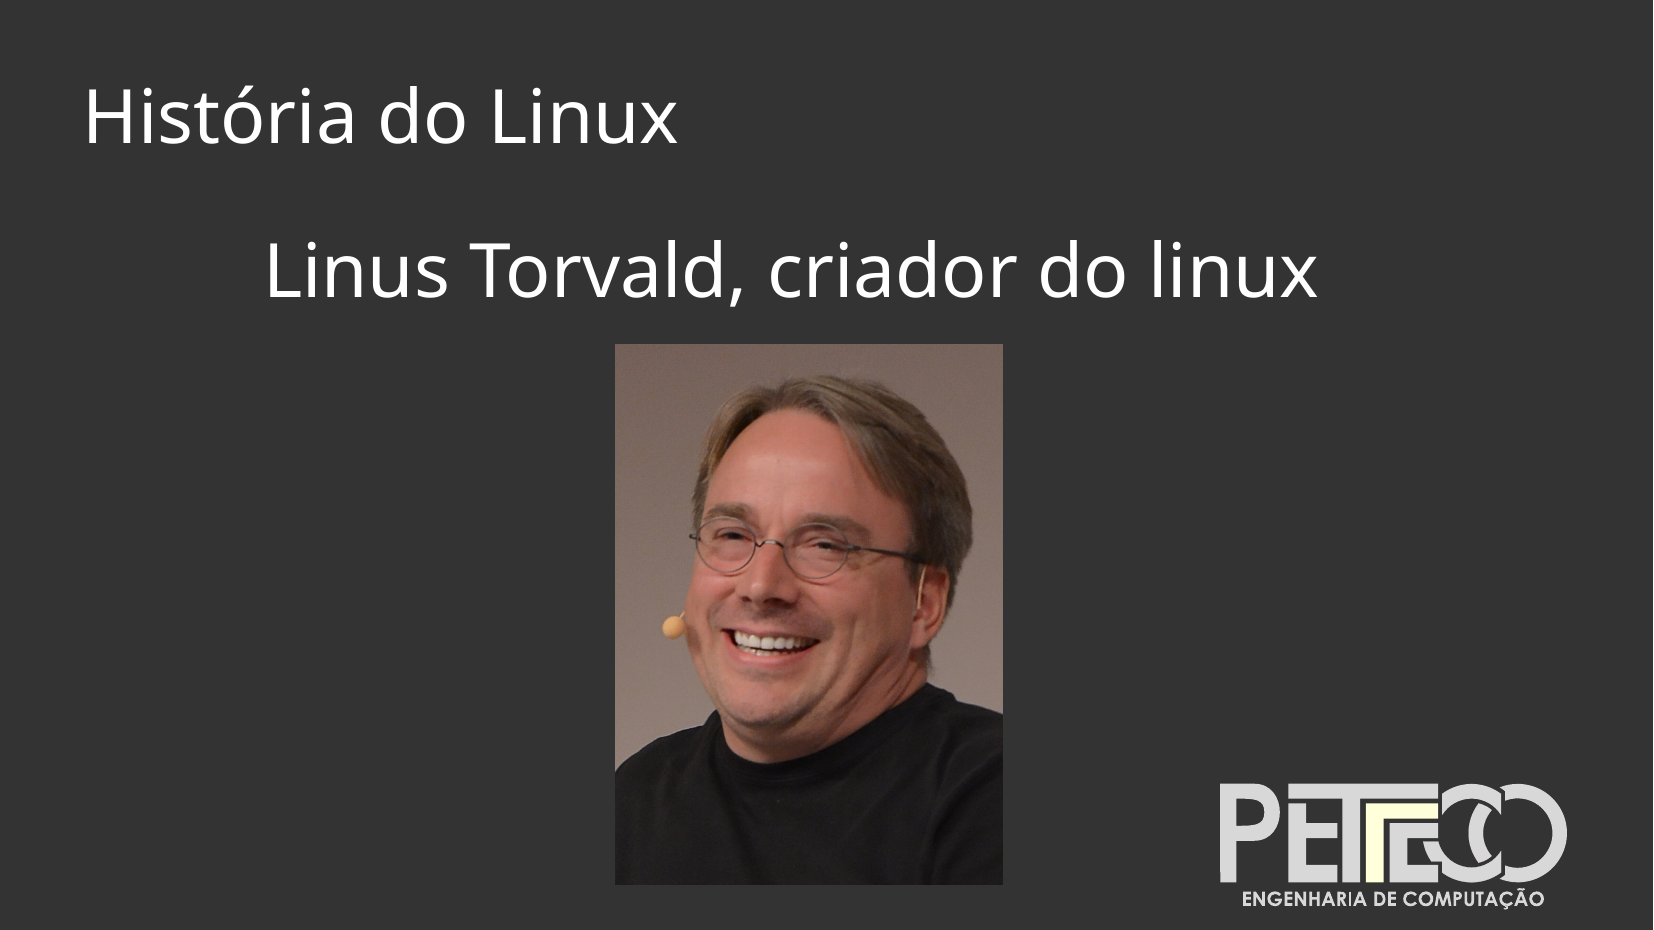

# História do Linux
Linus Torvald, criador do linux